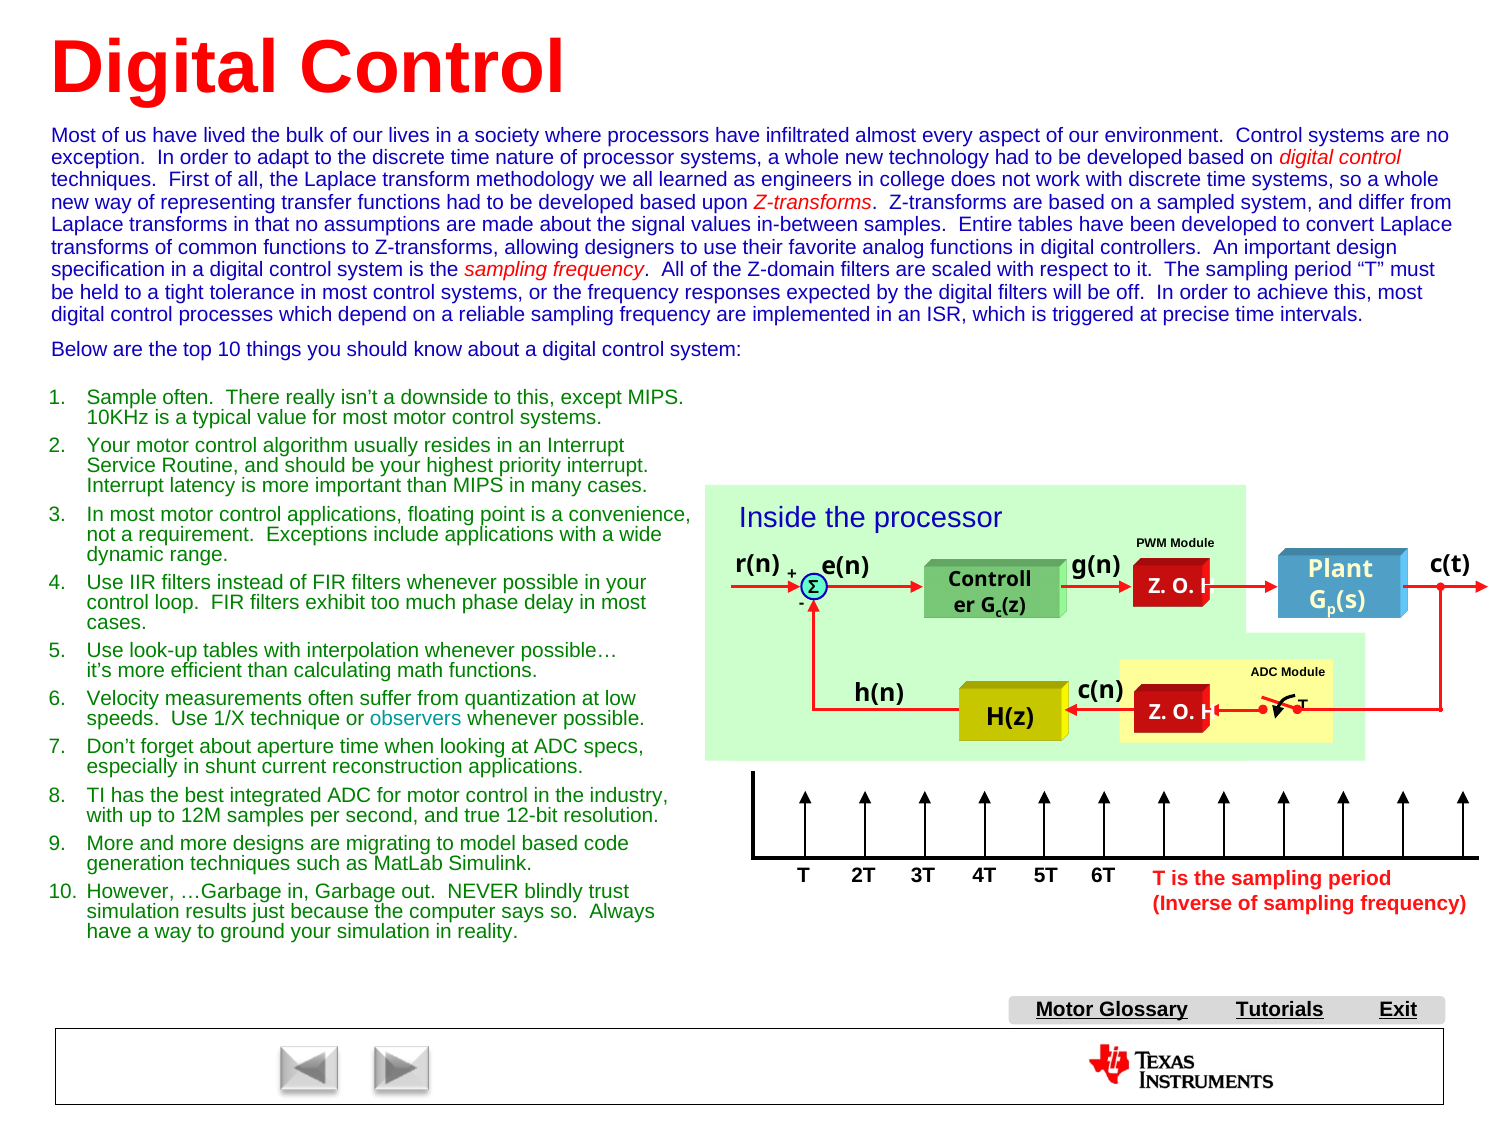

# Digital Control
Most of us have lived the bulk of our lives in a society where processors have infiltrated almost every aspect of our environment. Control systems are no exception. In order to adapt to the discrete time nature of processor systems, a whole new technology had to be developed based on digital control techniques. First of all, the Laplace transform methodology we all learned as engineers in college does not work with discrete time systems, so a whole new way of representing transfer functions had to be developed based upon Z-transforms. Z-transforms are based on a sampled system, and differ from Laplace transforms in that no assumptions are made about the signal values in-between samples. Entire tables have been developed to convert Laplace transforms of common functions to Z-transforms, allowing designers to use their favorite analog functions in digital controllers. An important design specification in a digital control system is the sampling frequency. All of the Z-domain filters are scaled with respect to it. The sampling period “T” must be held to a tight tolerance in most control systems, or the frequency responses expected by the digital filters will be off. In order to achieve this, most digital control processes which depend on a reliable sampling frequency are implemented in an ISR, which is triggered at precise time intervals.
Below are the top 10 things you should know about a digital control system:
Sample often. There really isn’t a downside to this, except MIPS. 10KHz is a typical value for most motor control systems.
Your motor control algorithm usually resides in an Interrupt Service Routine, and should be your highest priority interrupt. Interrupt latency is more important than MIPS in many cases.
In most motor control applications, floating point is a convenience, not a requirement. Exceptions include applications with a wide dynamic range.
Use IIR filters instead of FIR filters whenever possible in your control loop. FIR filters exhibit too much phase delay in most cases.
Use look-up tables with interpolation whenever possible…
it’s more efficient than calculating math functions.
Velocity measurements often suffer from quantization at low speeds. Use 1/X technique or observers whenever possible.
Don’t forget about aperture time when looking at ADC specs, especially in shunt current reconstruction applications.
TI has the best integrated ADC for motor control in the industry, with up to 12M samples per second, and true 12-bit resolution.
More and more designs are migrating to model based code generation techniques such as MatLab Simulink.
However, …Garbage in, Garbage out. NEVER blindly trust simulation results just because the computer says so. Always have a way to ground your simulation in reality.
Inside the processor
PWM Module
r(n)
c(t)
g(n)
e(n)
Plant
Gp(s)
+
Controller Gc(z)
Z. O. H
Σ
-
ADC Module
c(n)
h(n)
T
Z. O. H
H(z)
T
2T
3T
4T
5T
6T
T is the sampling period
(Inverse of sampling frequency)